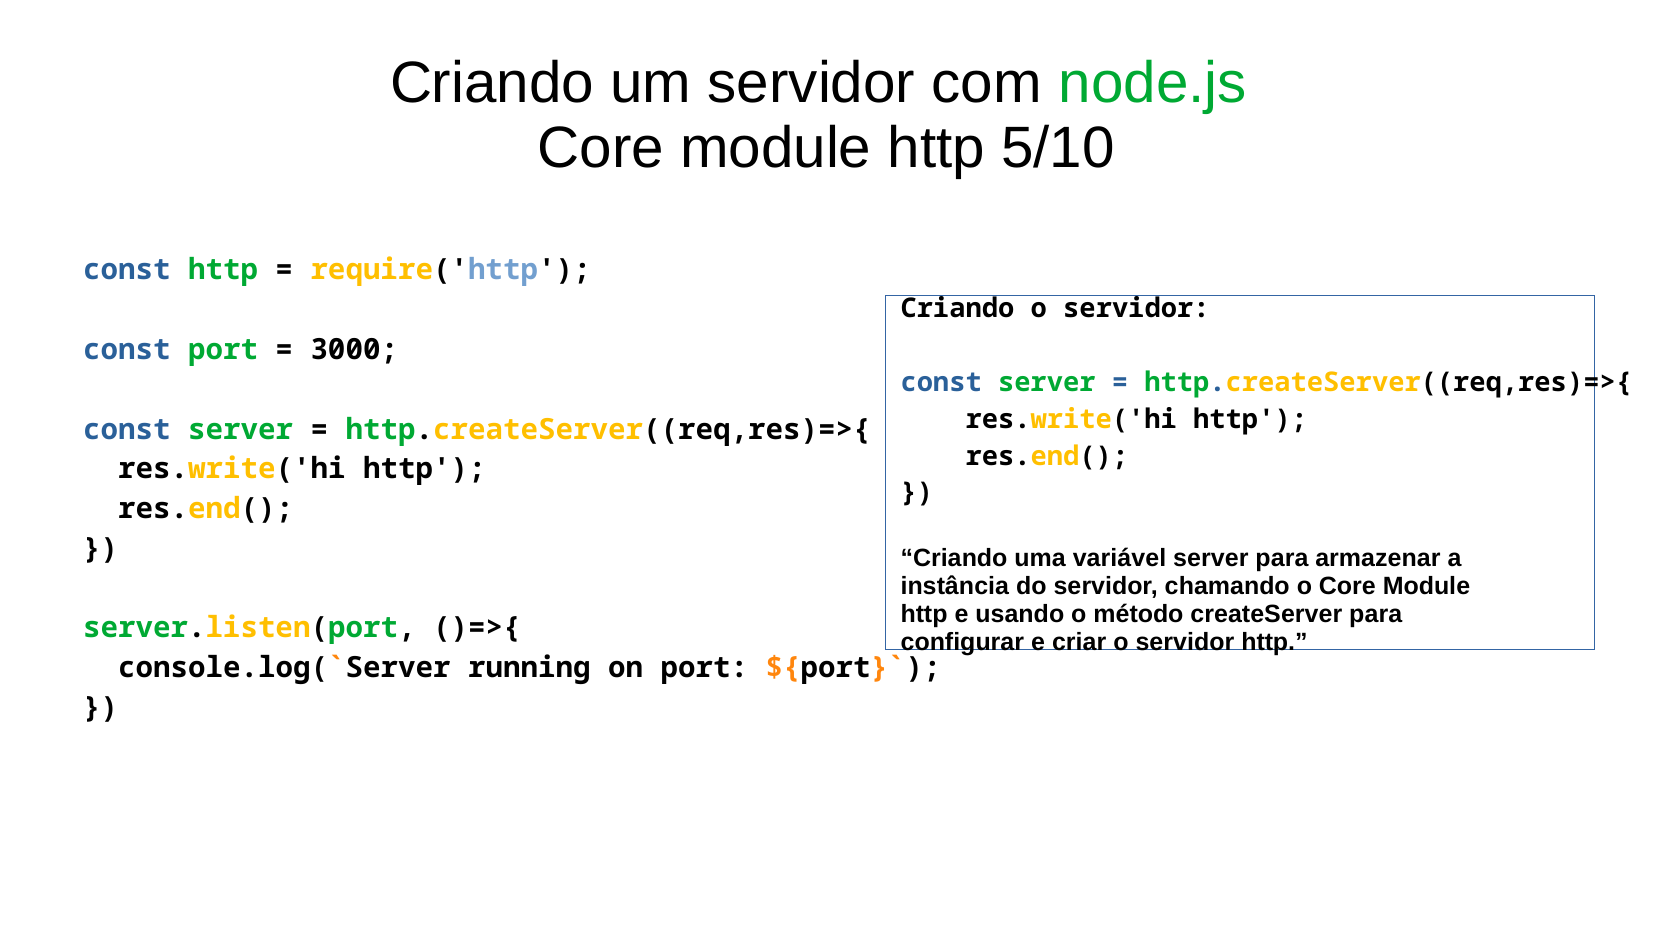

# Criando um servidor com node.js Core module http 5/10
const http = require('http');
const port = 3000;
const server = http.createServer((req,res)=>{
 res.write('hi http');
 res.end();
})
server.listen(port, ()=>{
 console.log(`Server running on port: ${port}`);
})
Criando o servidor:
const server = http.createServer((req,res)=>{
 res.write('hi http');
 res.end();
})
“Criando uma variável server para armazenar a
instância do servidor, chamando o Core Module
http e usando o método createServer para
configurar e criar o servidor http.”